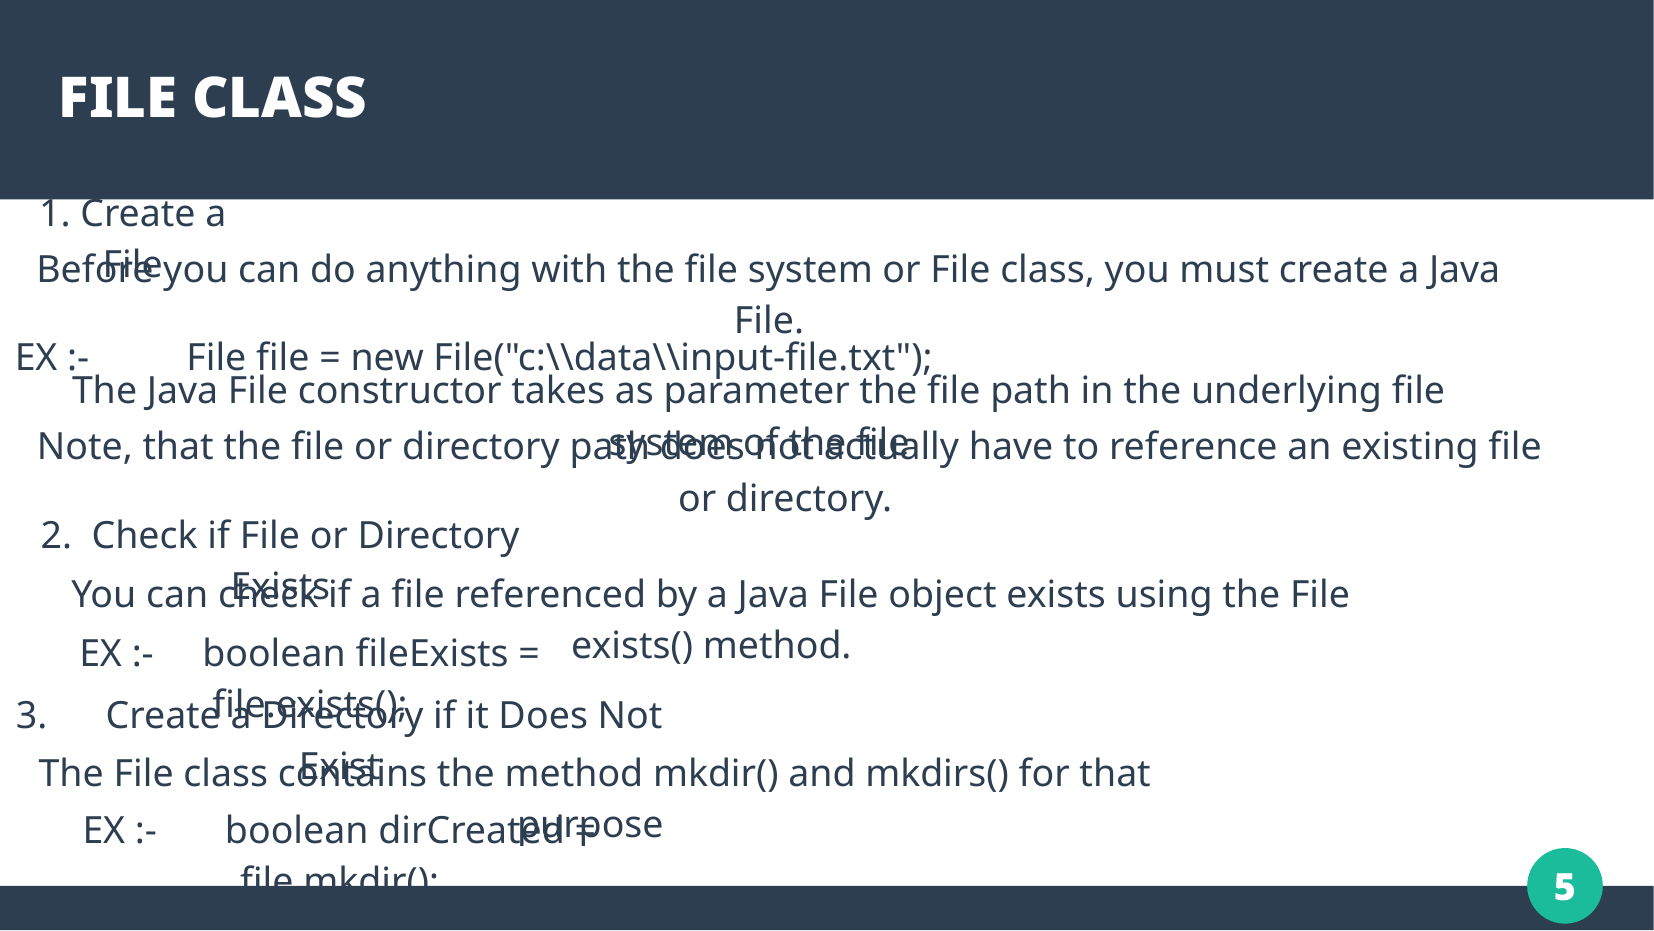

# FILE CLASS
1. Create a File
Before you can do anything with the file system or File class, you must create a Java File.
EX :- File file = new File("c:\\data\\input-file.txt");
The Java File constructor takes as parameter the file path in the underlying file system of the file
 Note, that the file or directory path does not actually have to reference an existing file or directory.
2. Check if File or Directory Exists
You can check if a file referenced by a Java File object exists using the File exists() method.
EX :- boolean fileExists = file.exists();
3. Create a Directory if it Does Not Exist
 The File class contains the method mkdir() and mkdirs() for that purpose
EX :- boolean dirCreated = file.mkdir();